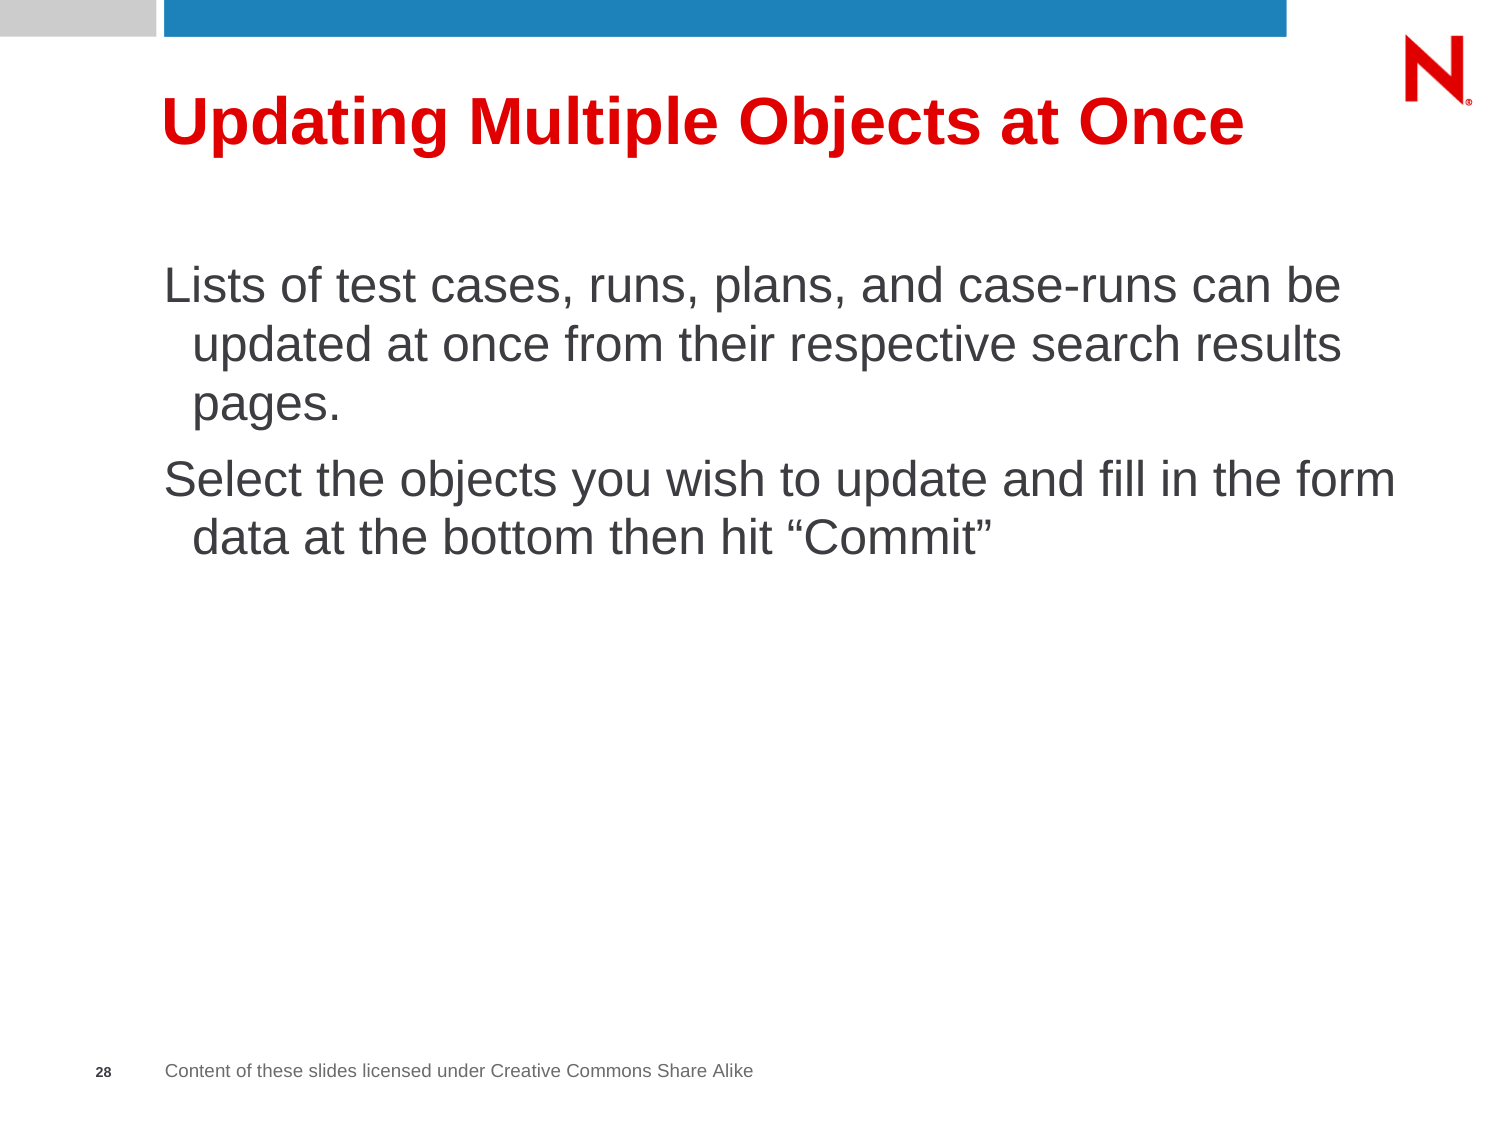

# Updating Multiple Objects at Once
Lists of test cases, runs, plans, and case-runs can be updated at once from their respective search results pages.
Select the objects you wish to update and fill in the form data at the bottom then hit “Commit”